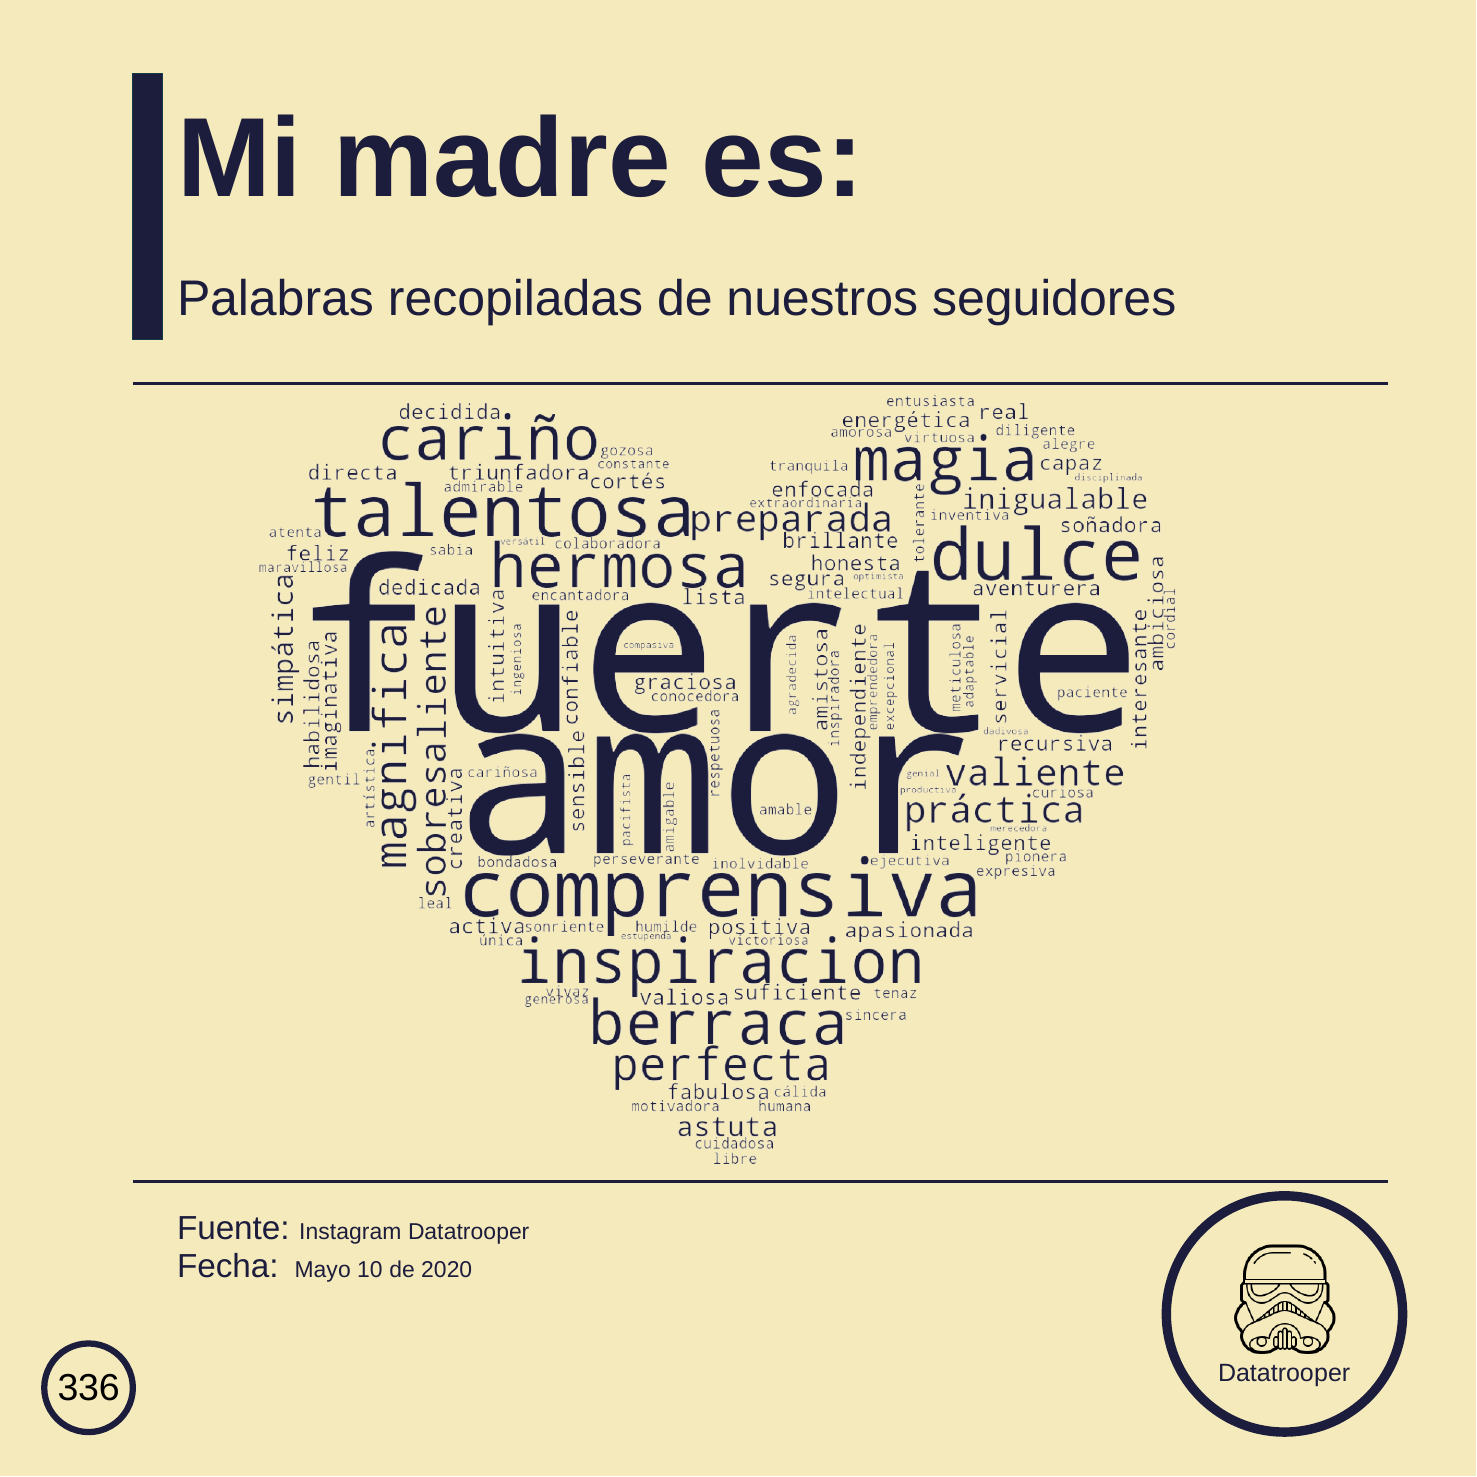

# Mi madre es:
Palabras recopiladas de nuestros seguidores
Fuente: Instagram Datatrooper
Fecha: Mayo 10 de 2020
336
Datatrooper